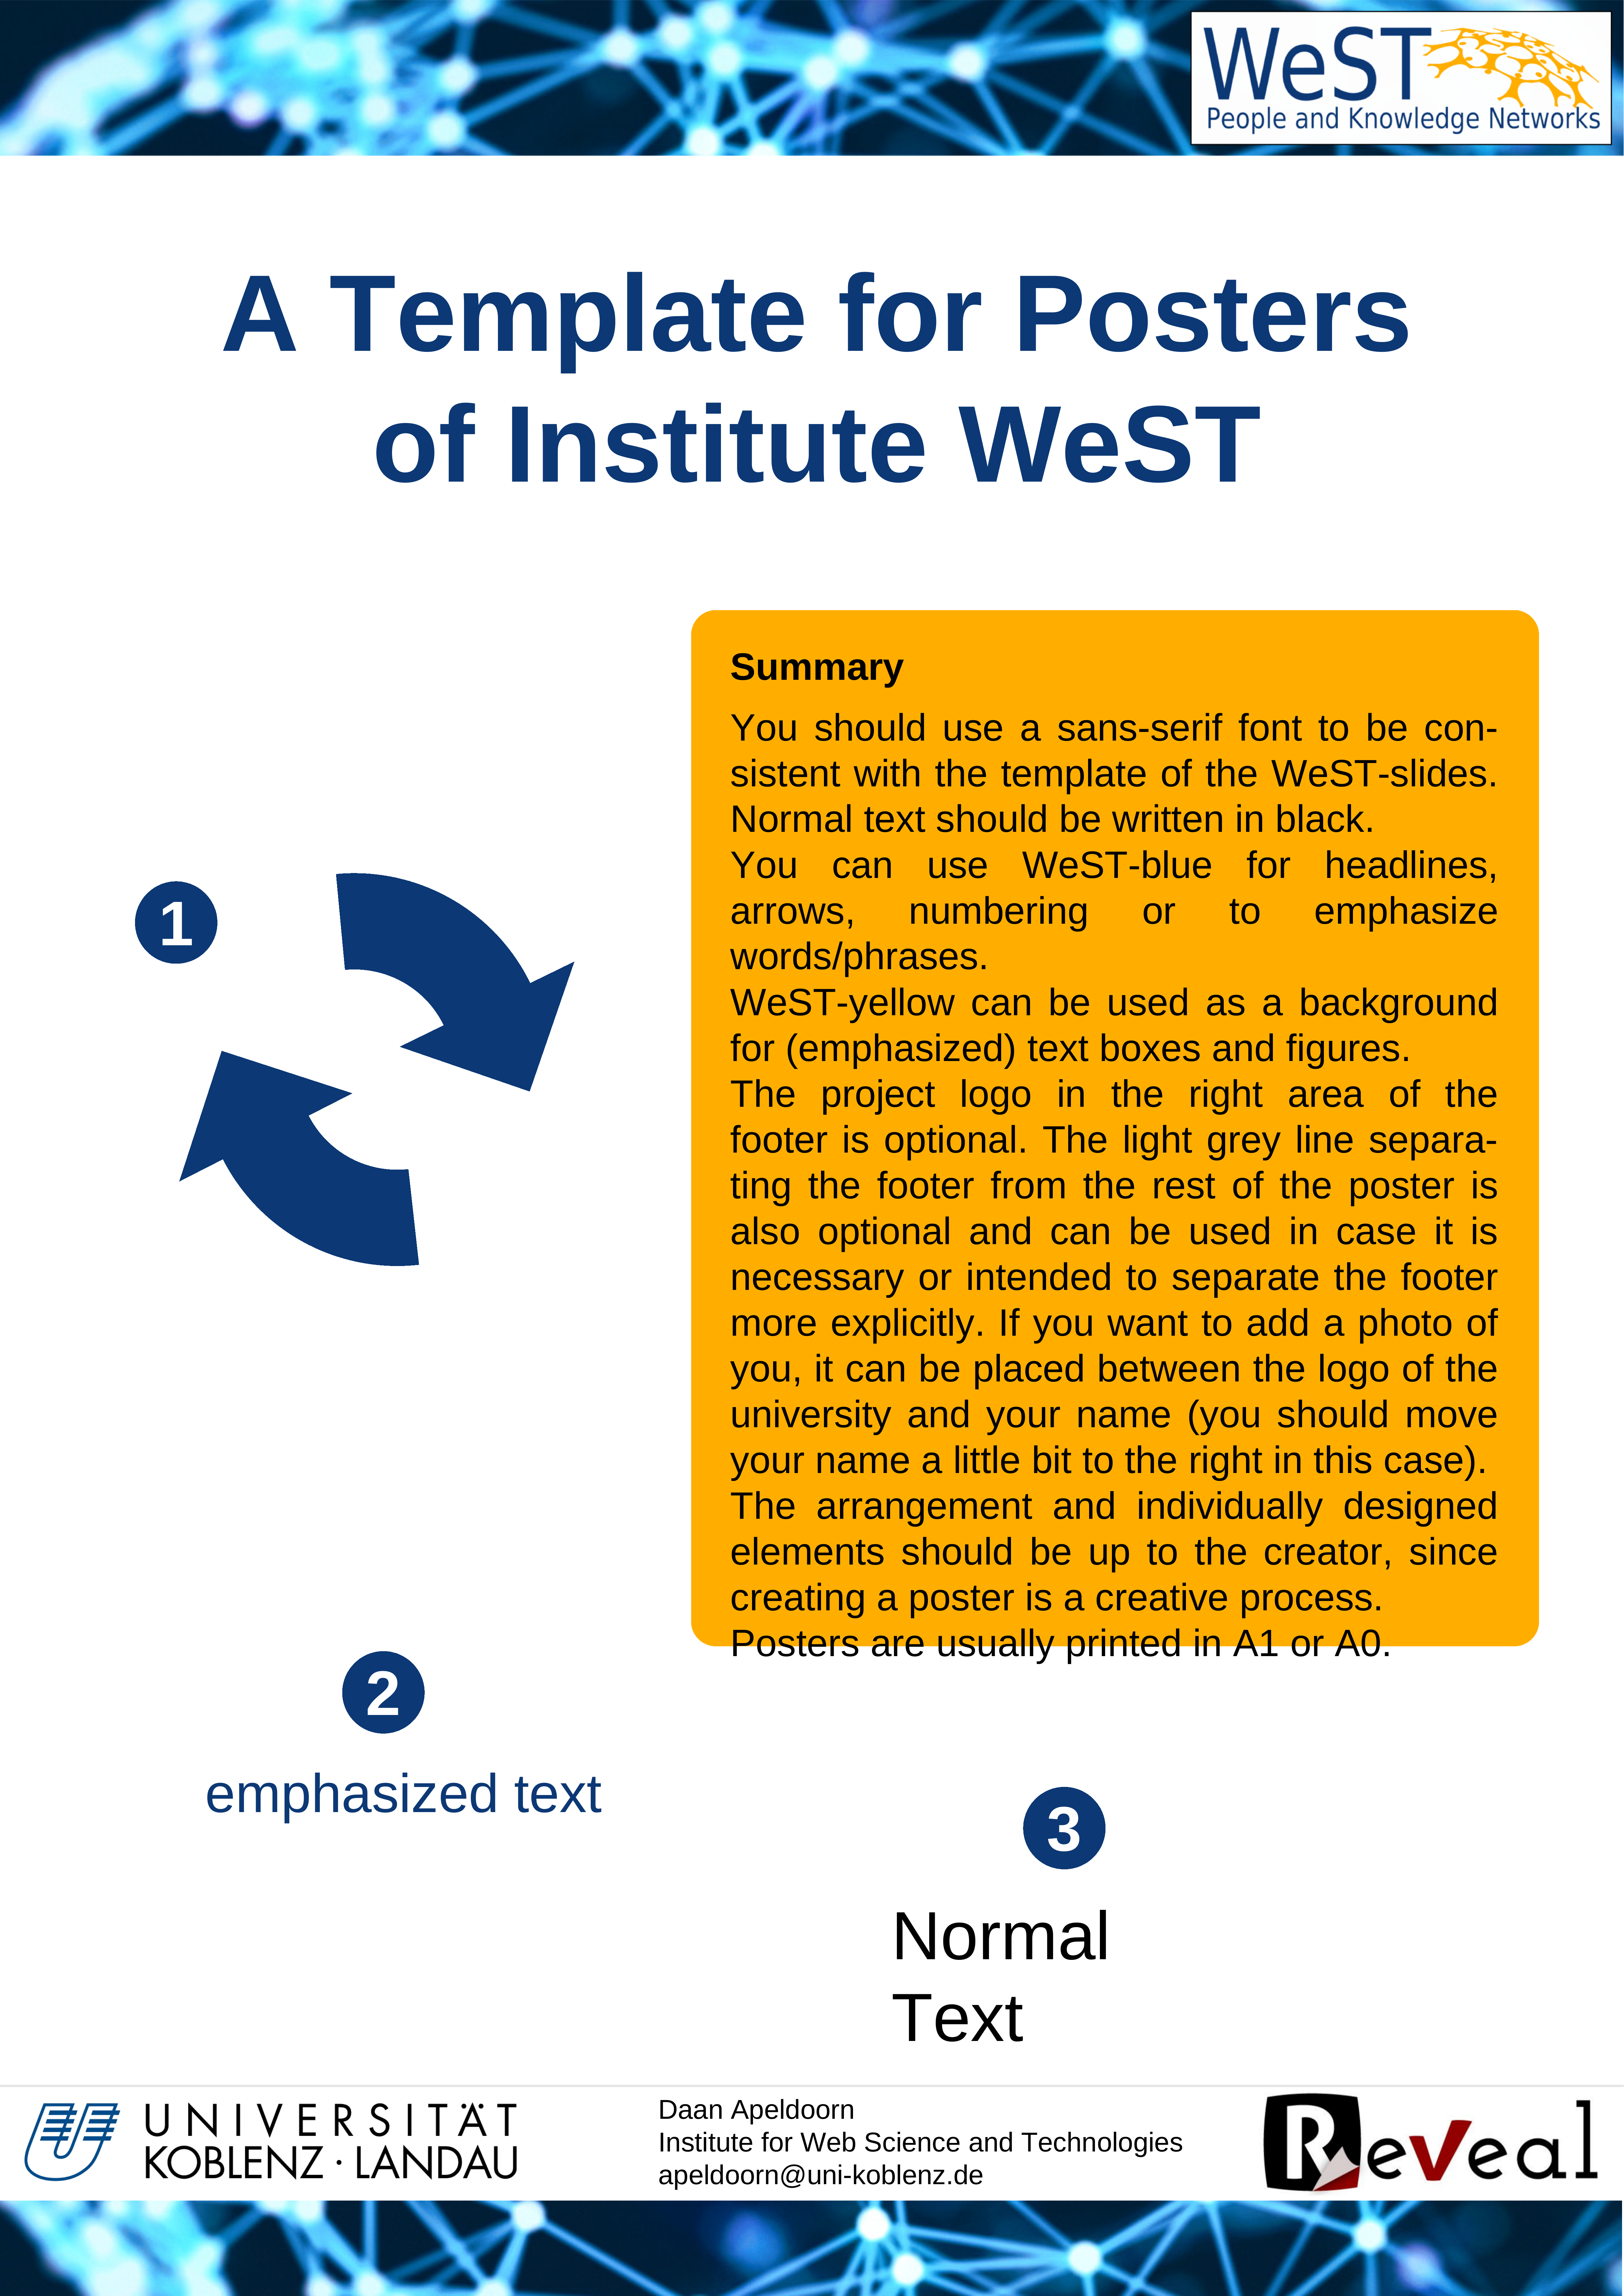

A Template for Posters
of Institute WeST
Summary
You should use a sans-serif font to be con-sistent with the template of the WeST-slides. Normal text should be written in black.
You can use WeST-blue for headlines, arrows, numbering or to emphasize words/phrases.
WeST-yellow can be used as a background for (emphasized) text boxes and figures.
The project logo in the right area of the
footer is optional. The light grey line separa-ting the footer from the rest of the poster is also optional and can be used in case it is necessary or intended to separate the footer more explicitly. If you want to add a photo of you, it can be placed between the logo of the university and your name (you should move your name a little bit to the right in this case).
The arrangement and individually designed elements should be up to the creator, since creating a poster is a creative process.
Posters are usually printed in A1 or A0.
1
2
emphasized text
3
Normal Text
Daan Apeldoorn
Institute for Web Science and Technologies
apeldoorn@uni-koblenz.de